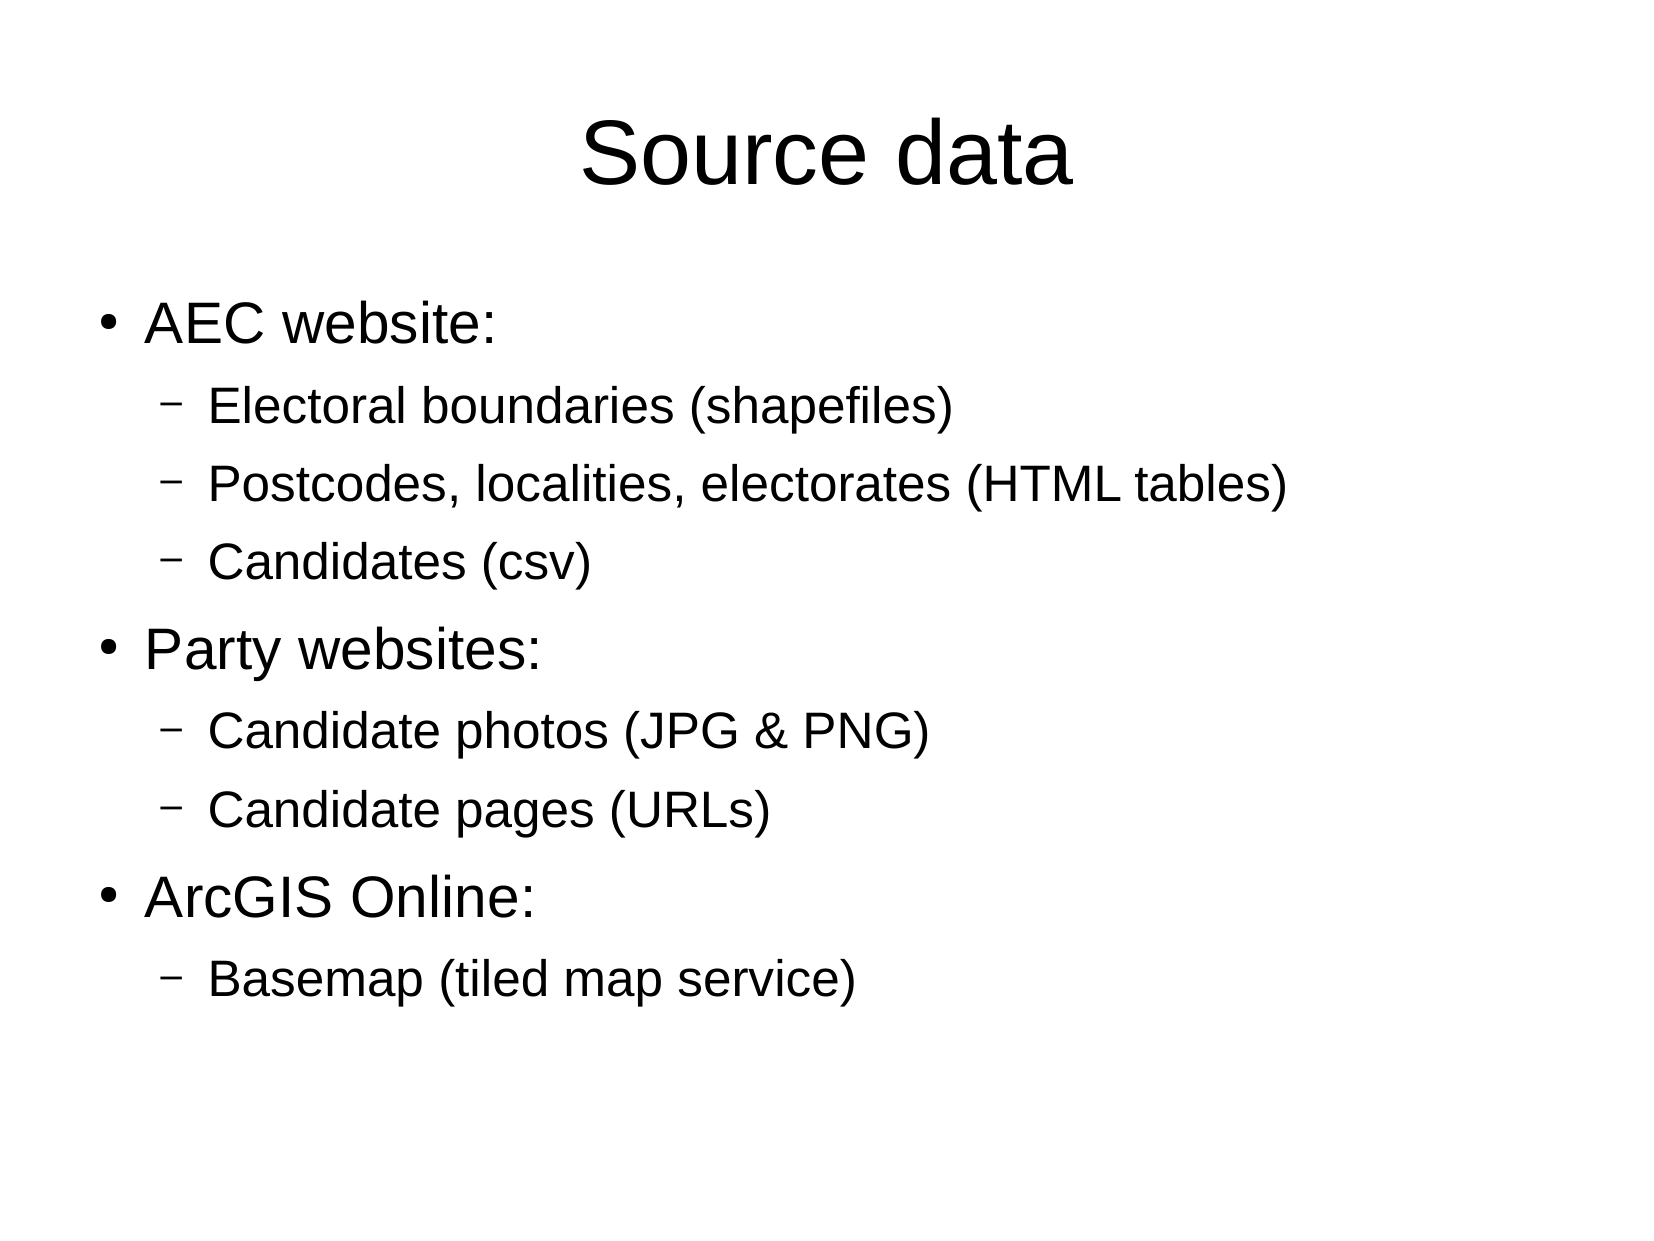

# Source data
AEC website:
Electoral boundaries (shapefiles)
Postcodes, localities, electorates (HTML tables)
Candidates (csv)
Party websites:
Candidate photos (JPG & PNG)
Candidate pages (URLs)
ArcGIS Online:
Basemap (tiled map service)